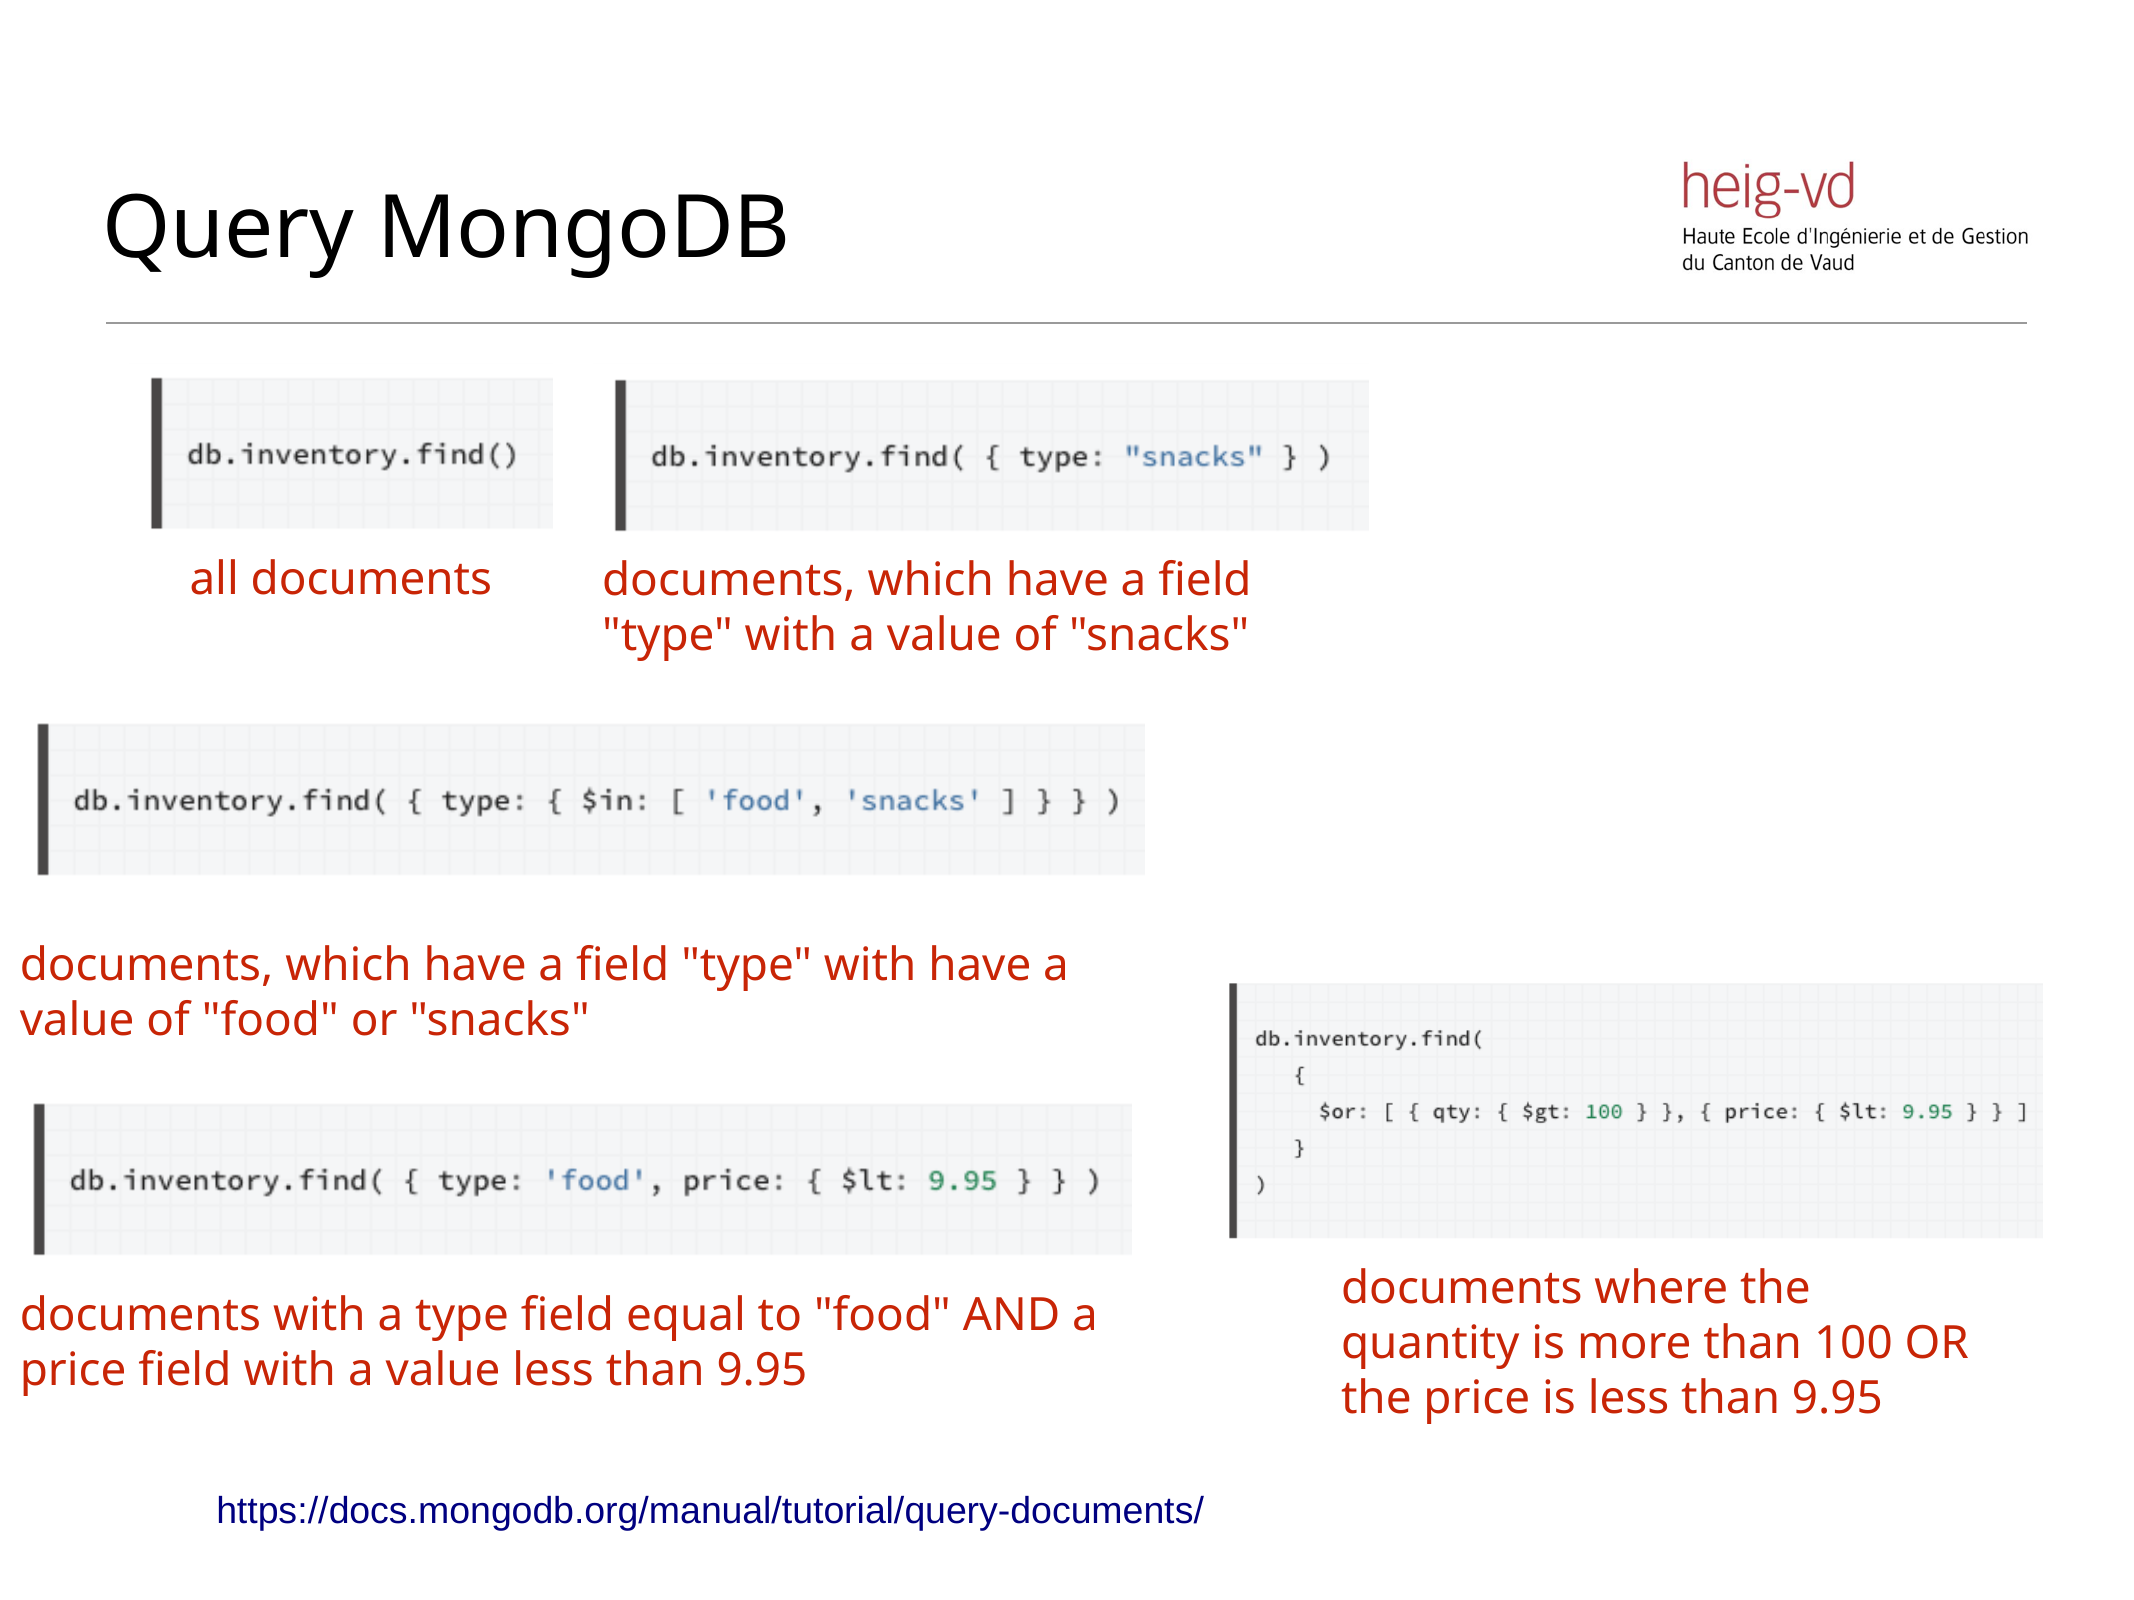

# Query MongoDB
all documents
documents, which have a field "type" with a value of "snacks"
documents, which have a field "type" with have a value of "food" or "snacks"
documents where the quantity is more than 100 OR the price is less than 9.95
documents with a type field equal to "food" AND a price field with a value less than 9.95
https://docs.mongodb.org/manual/tutorial/query-documents/